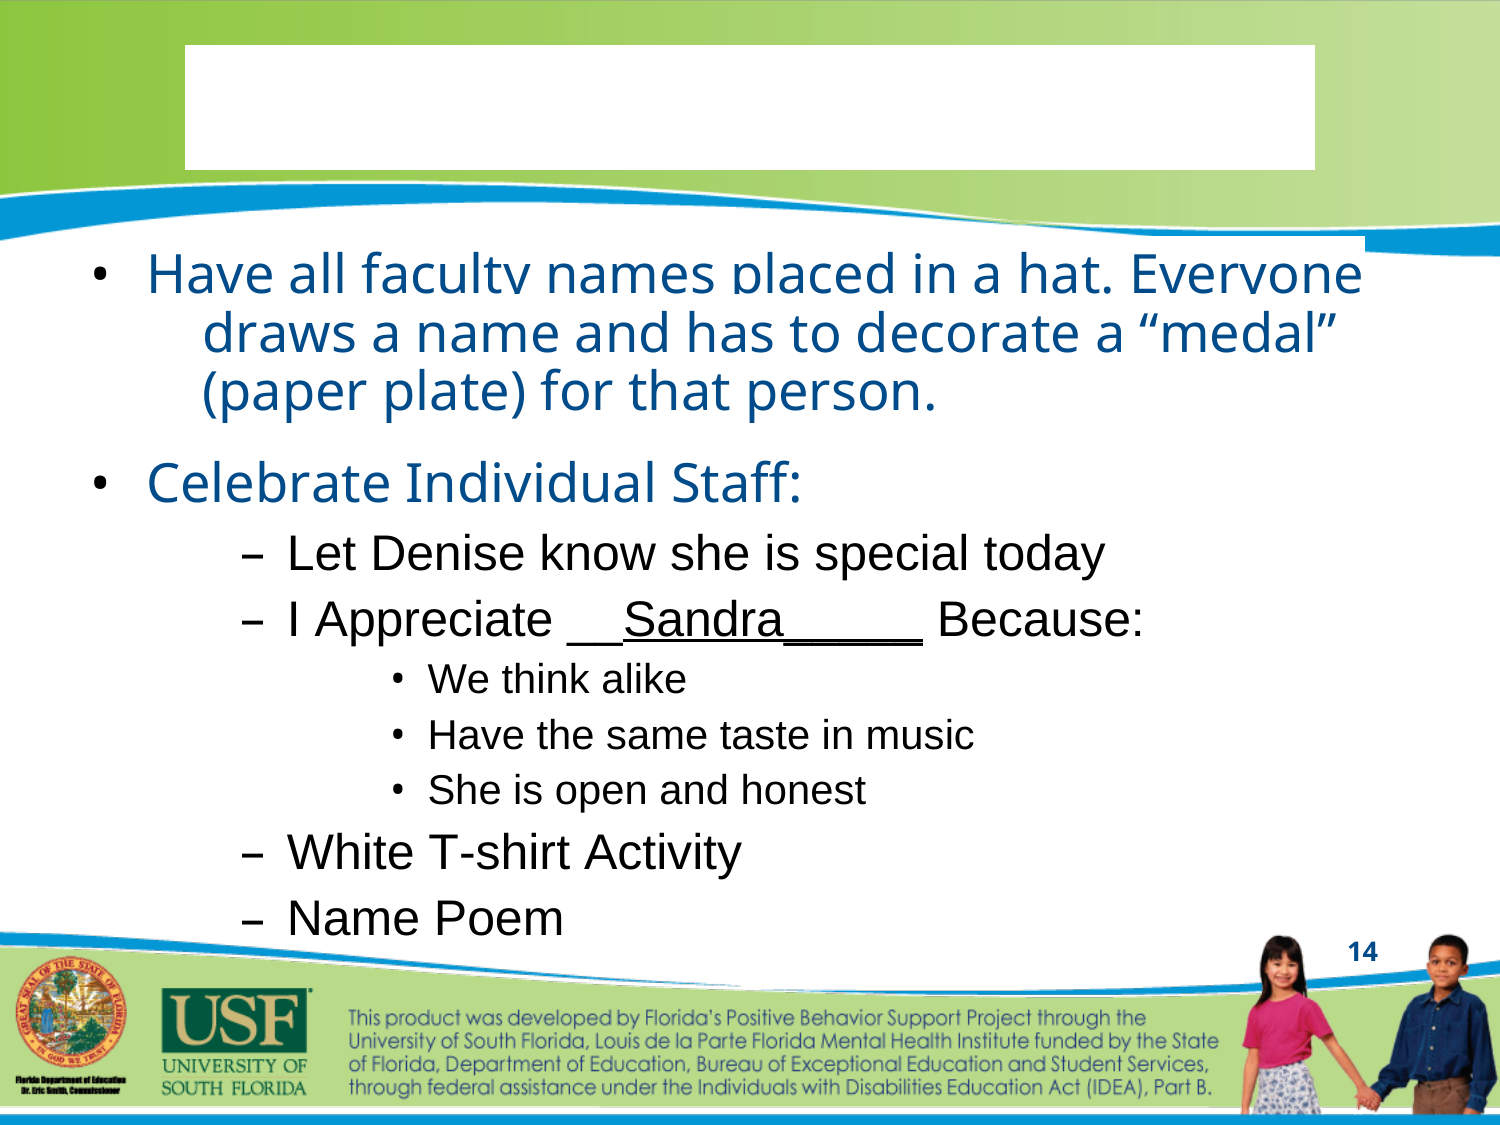

# Moral-Building Activities
Have all faculty names placed in a hat. Everyone draws a name and has to decorate a “medal” (paper plate) for that person.
Celebrate Individual Staff:
Let Denise know she is special today
I Appreciate __Sandra_____ Because:
We think alike
Have the same taste in music
She is open and honest
White T-shirt Activity
Name Poem